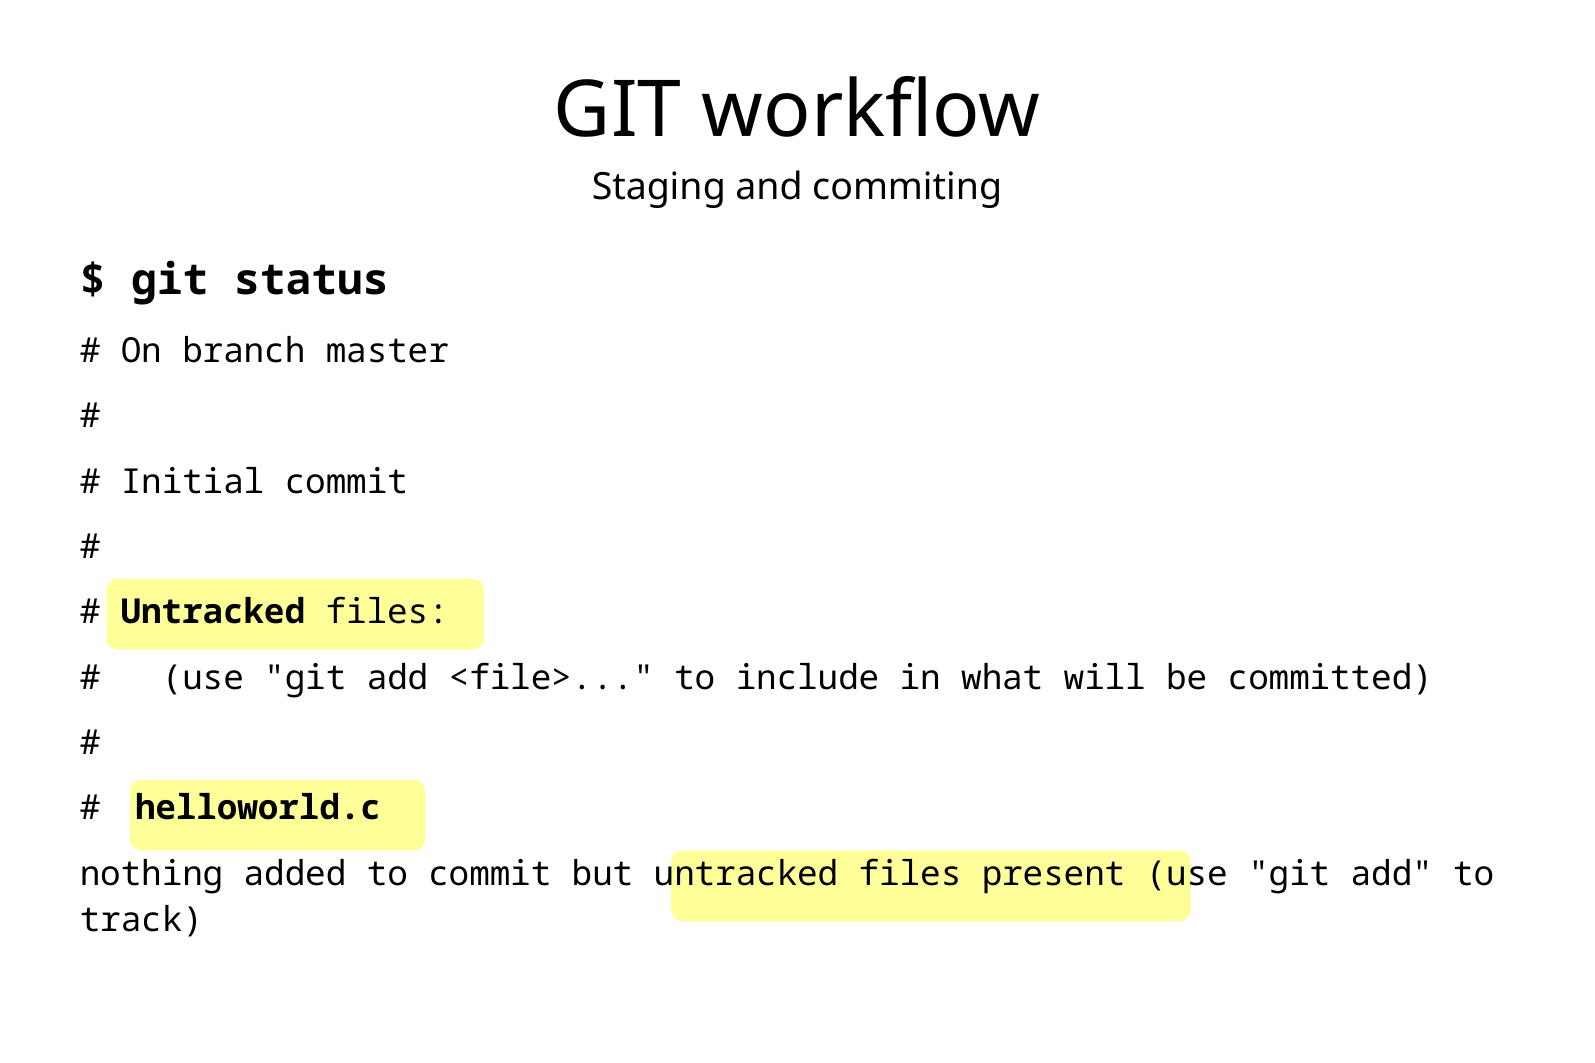

# GIT workflow Staging and commiting
$ git status
# On branch master
#
# Initial commit
#
# Untracked files:
# (use "git add <file>..." to include in what will be committed)
#
#	helloworld.c
nothing added to commit but untracked files present (use "git add" to track)